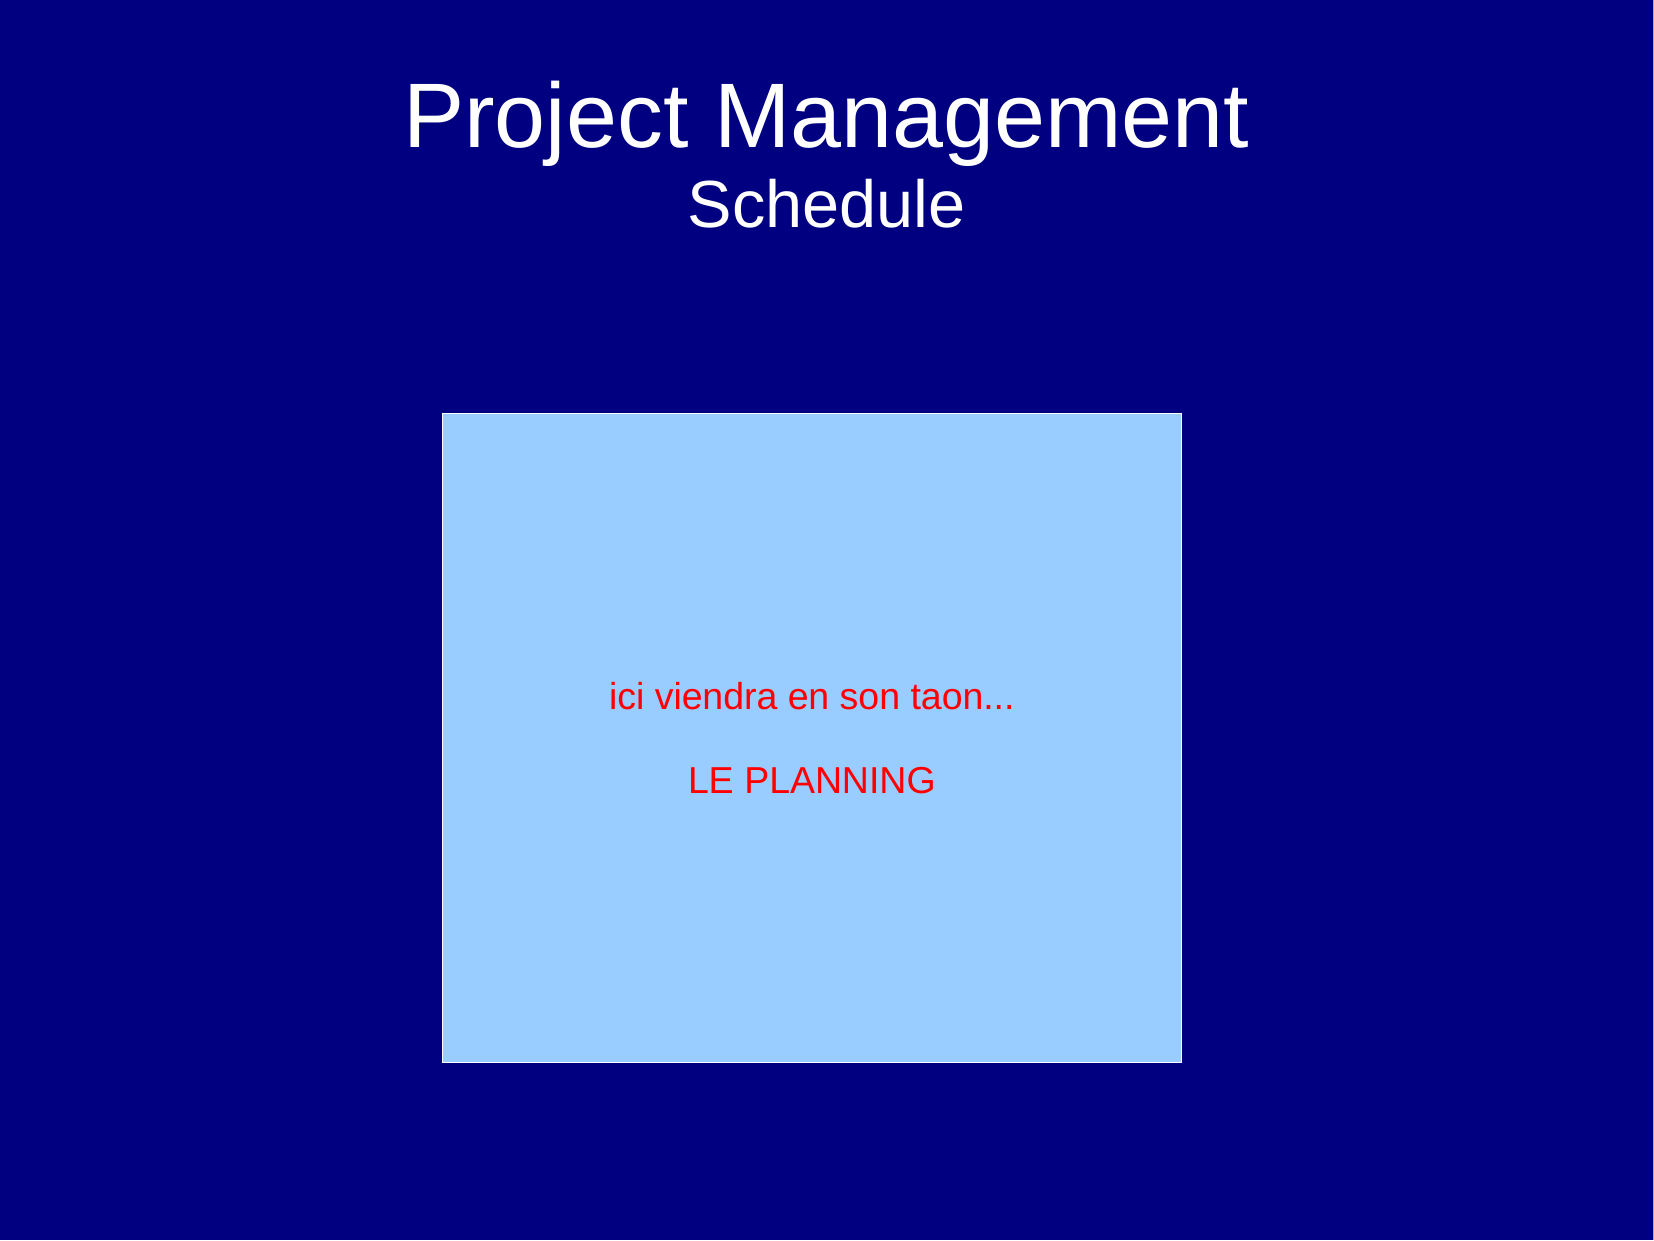

# Project Management Schedule
ici viendra en son taon...
LE PLANNING